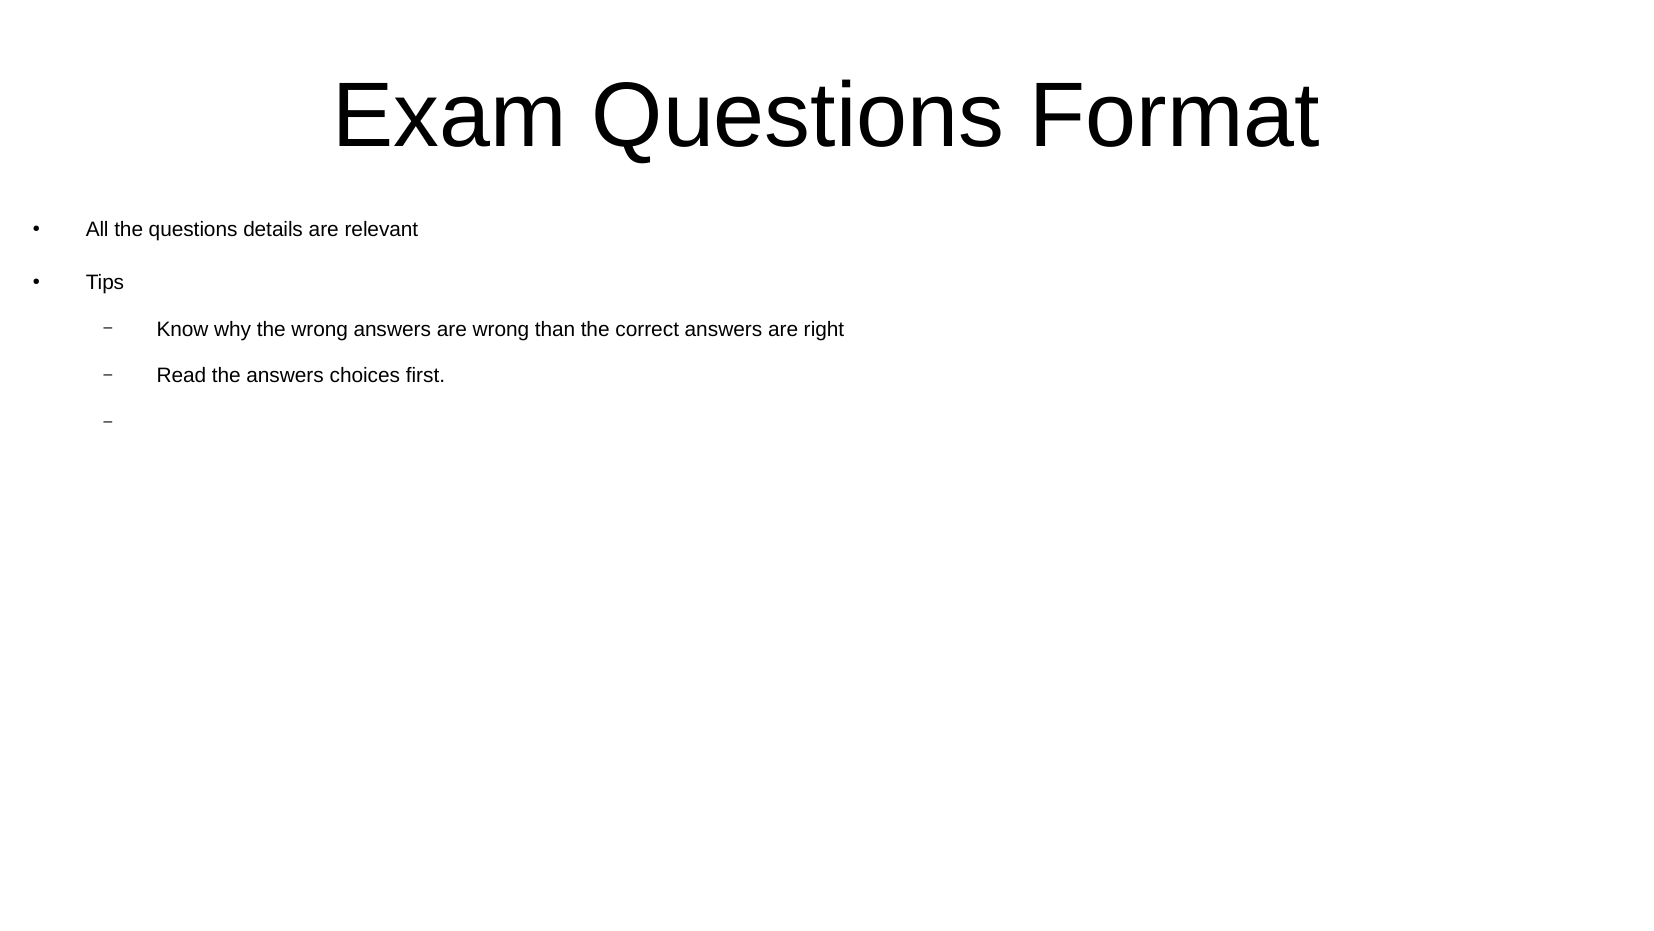

# Exam Questions Format
All the questions details are relevant
Tips
Know why the wrong answers are wrong than the correct answers are right
Read the answers choices first.